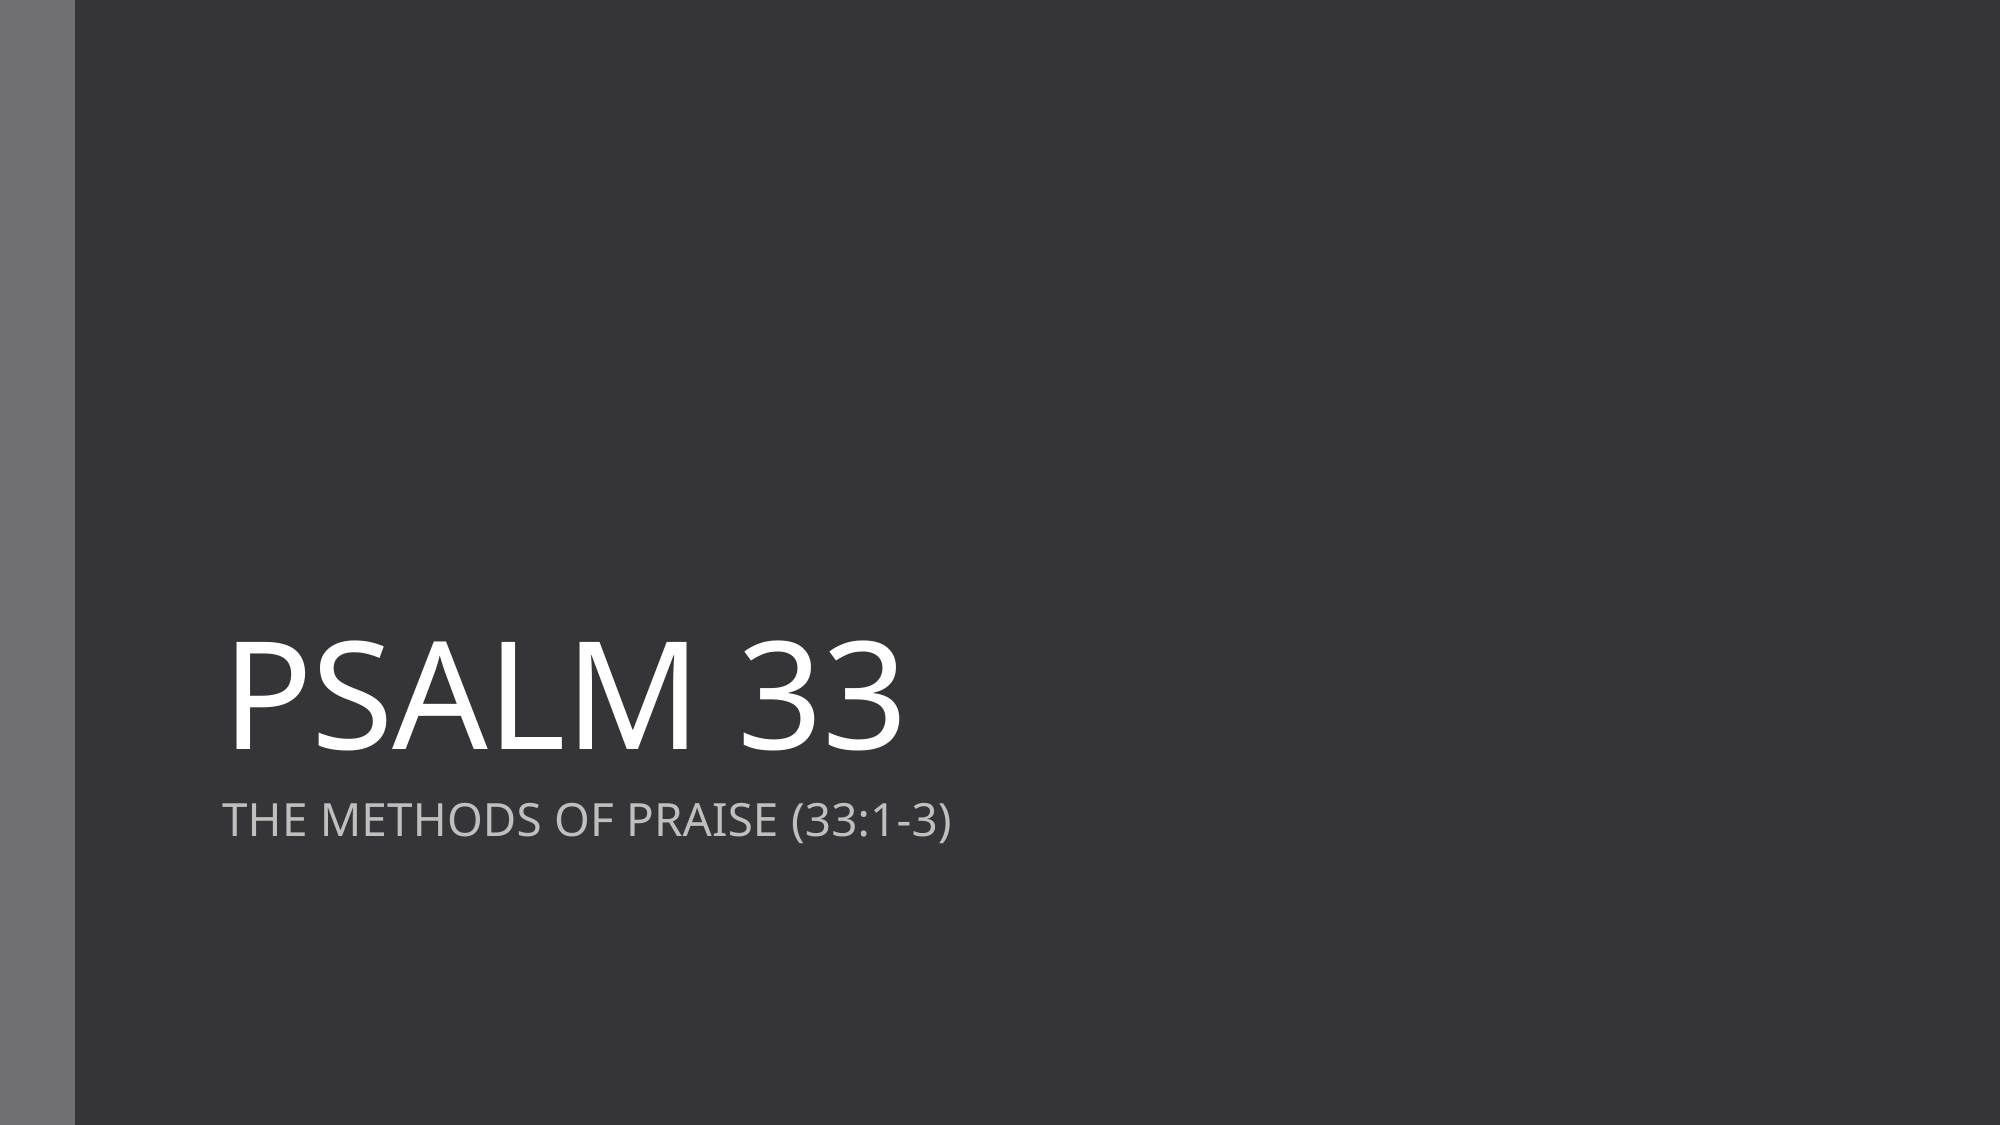

# PSALM 33
THE METHODS OF PRAISE (33:1-3)